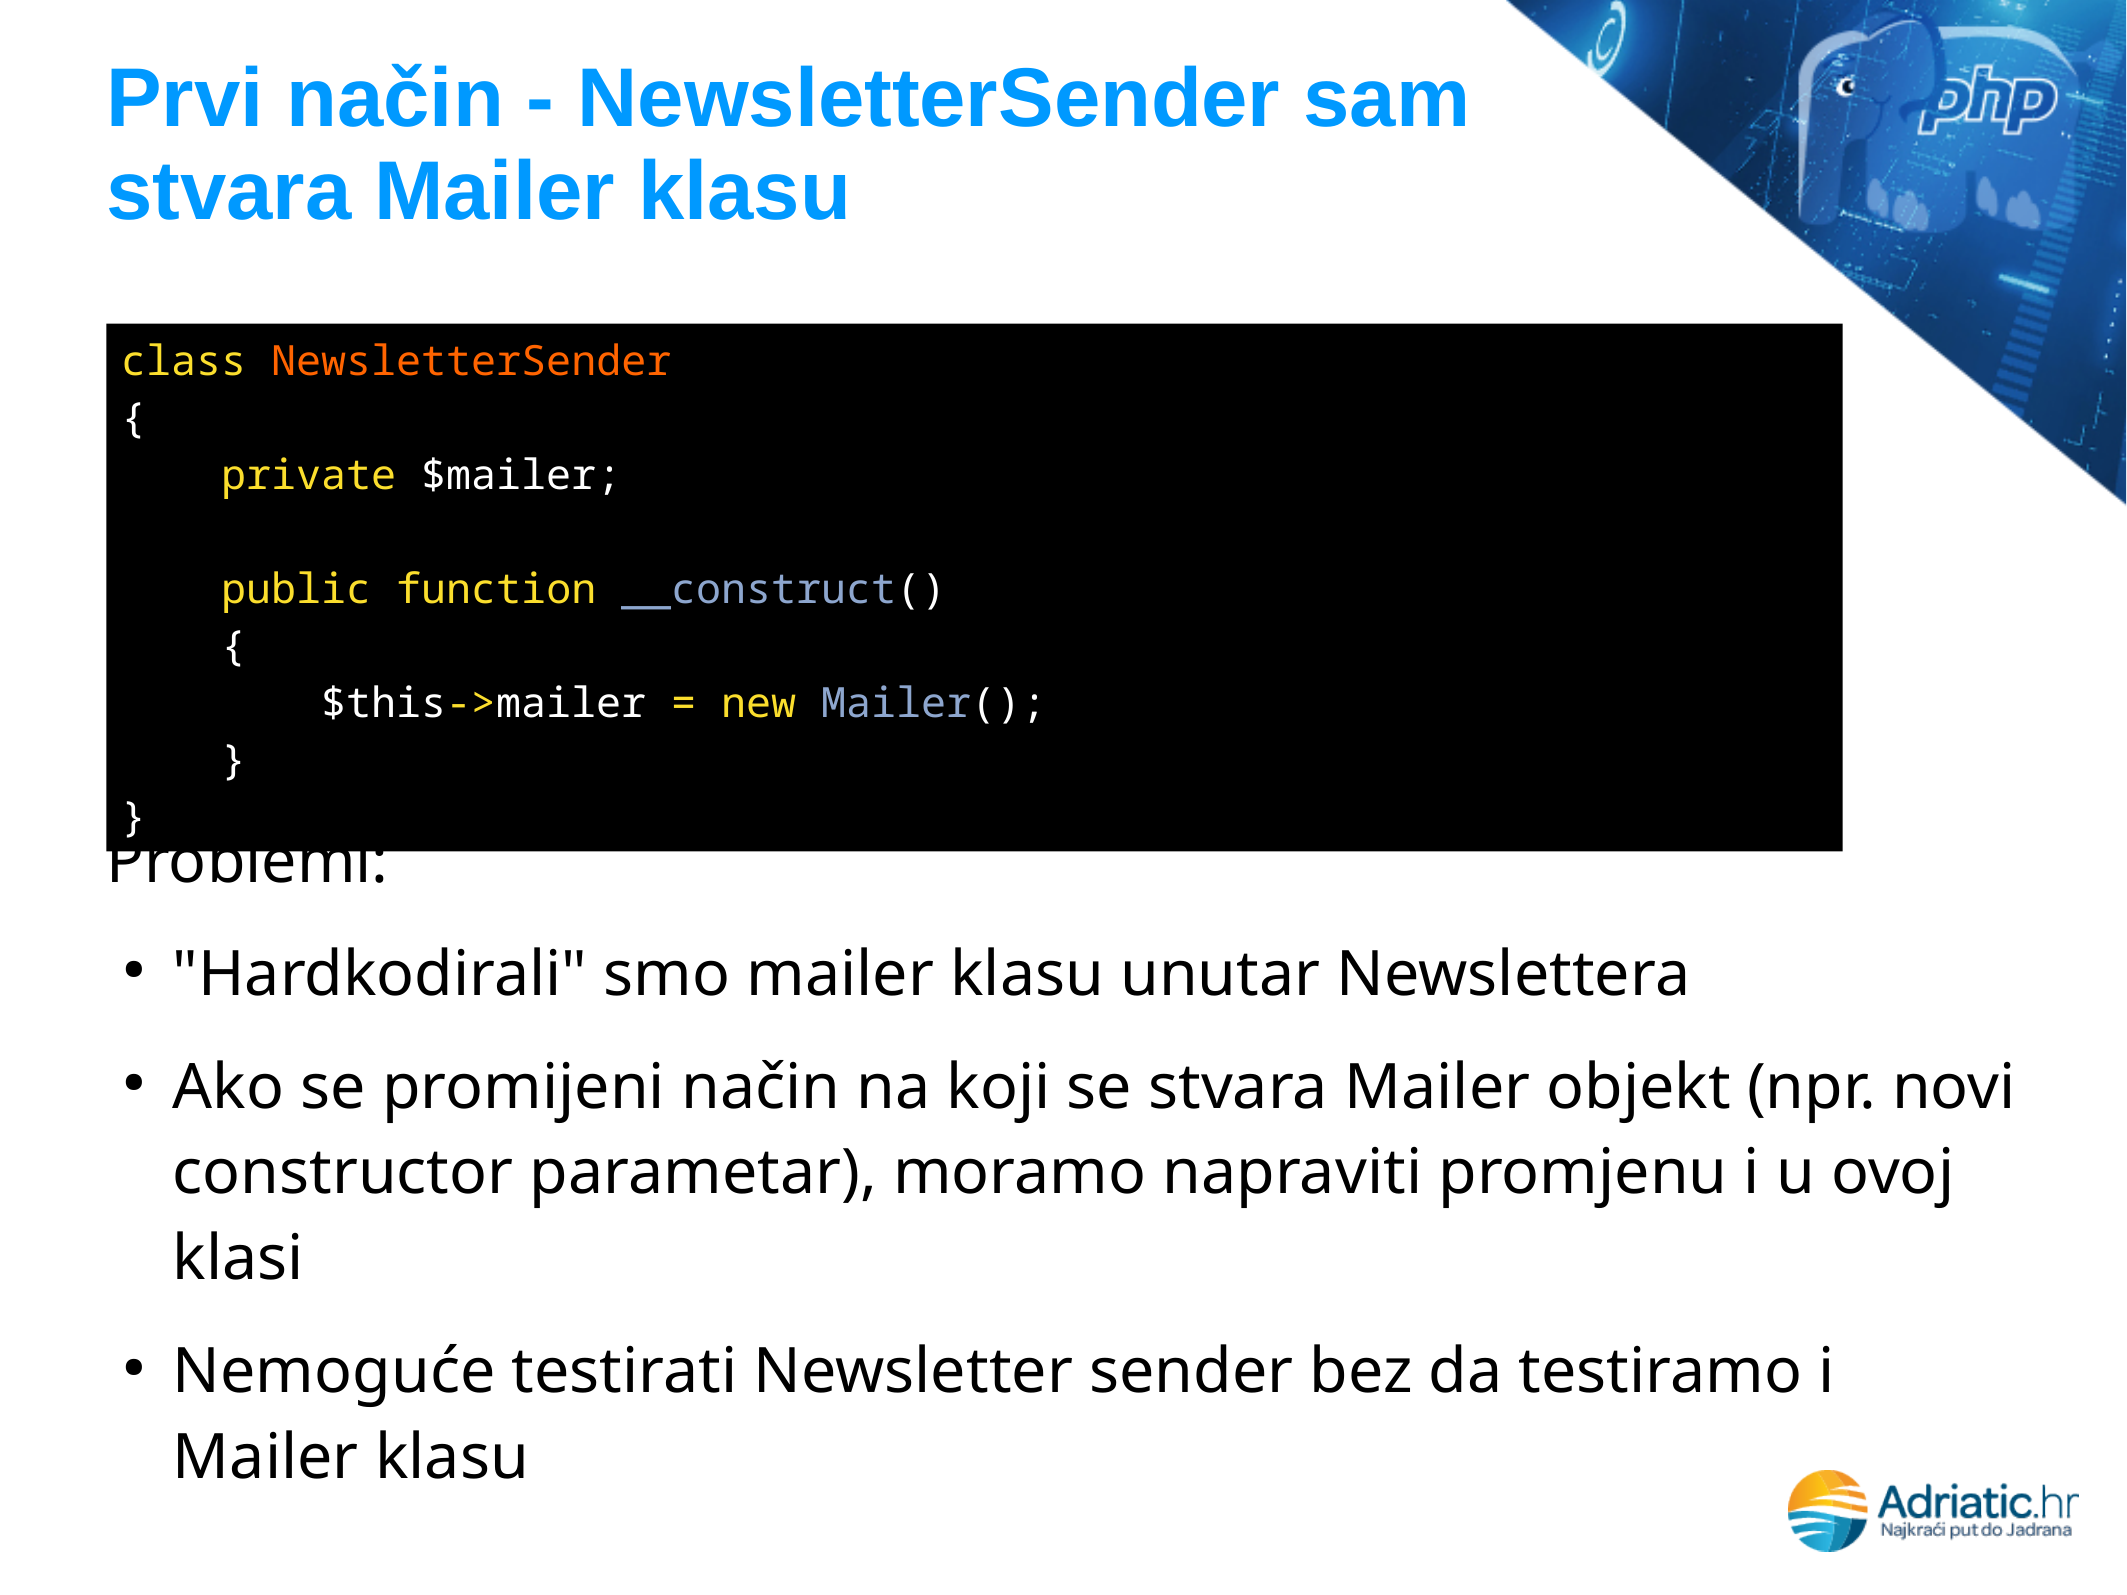

# Prvi način - NewsletterSender sam stvara Mailer klasu
class NewsletterSender
{
 private $mailer;
 public function __construct()
 {
 $this->mailer = new Mailer();
 }
}
Problemi:
"Hardkodirali" smo mailer klasu unutar Newslettera
Ako se promijeni način na koji se stvara Mailer objekt (npr. novi constructor parametar), moramo napraviti promjenu i u ovoj klasi
Nemoguće testirati Newsletter sender bez da testiramo i Mailer klasu